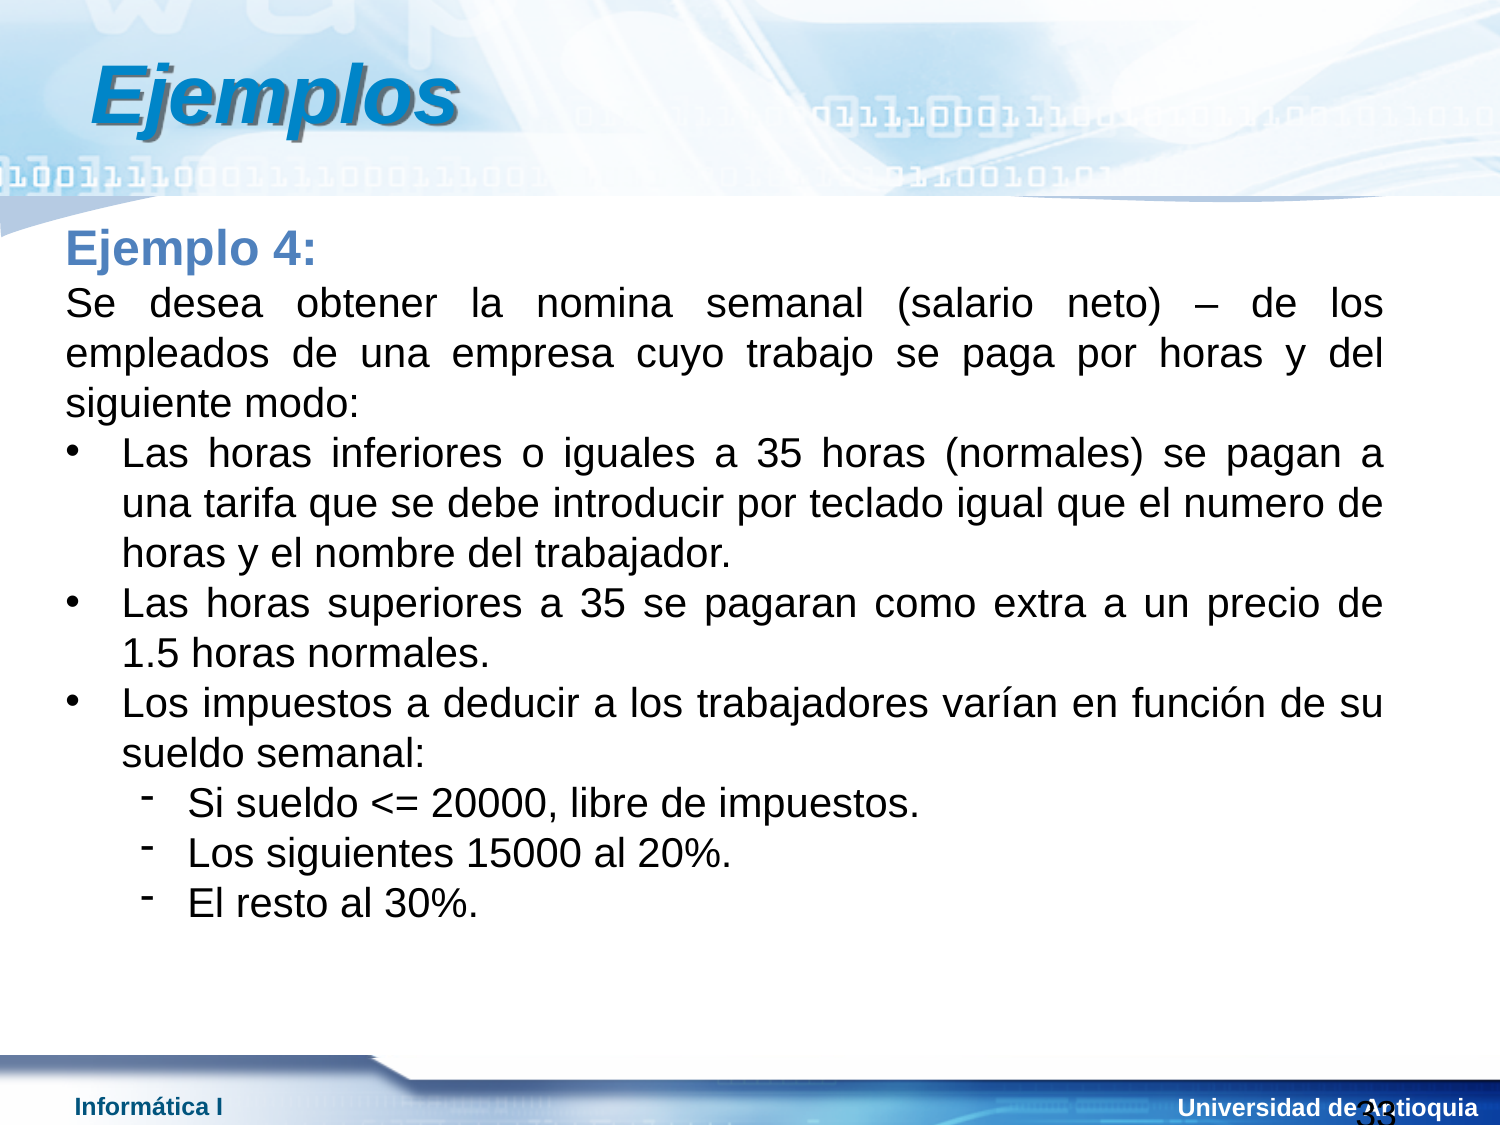

# Ejemplos
Ejemplo 4:
Se desea obtener la nomina semanal (salario neto) – de los empleados de una empresa cuyo trabajo se paga por horas y del siguiente modo:
Las horas inferiores o iguales a 35 horas (normales) se pagan a una tarifa que se debe introducir por teclado igual que el numero de horas y el nombre del trabajador.
Las horas superiores a 35 se pagaran como extra a un precio de 1.5 horas normales.
Los impuestos a deducir a los trabajadores varían en función de su sueldo semanal:
Si sueldo <= 20000, libre de impuestos.
Los siguientes 15000 al 20%.
El resto al 30%.